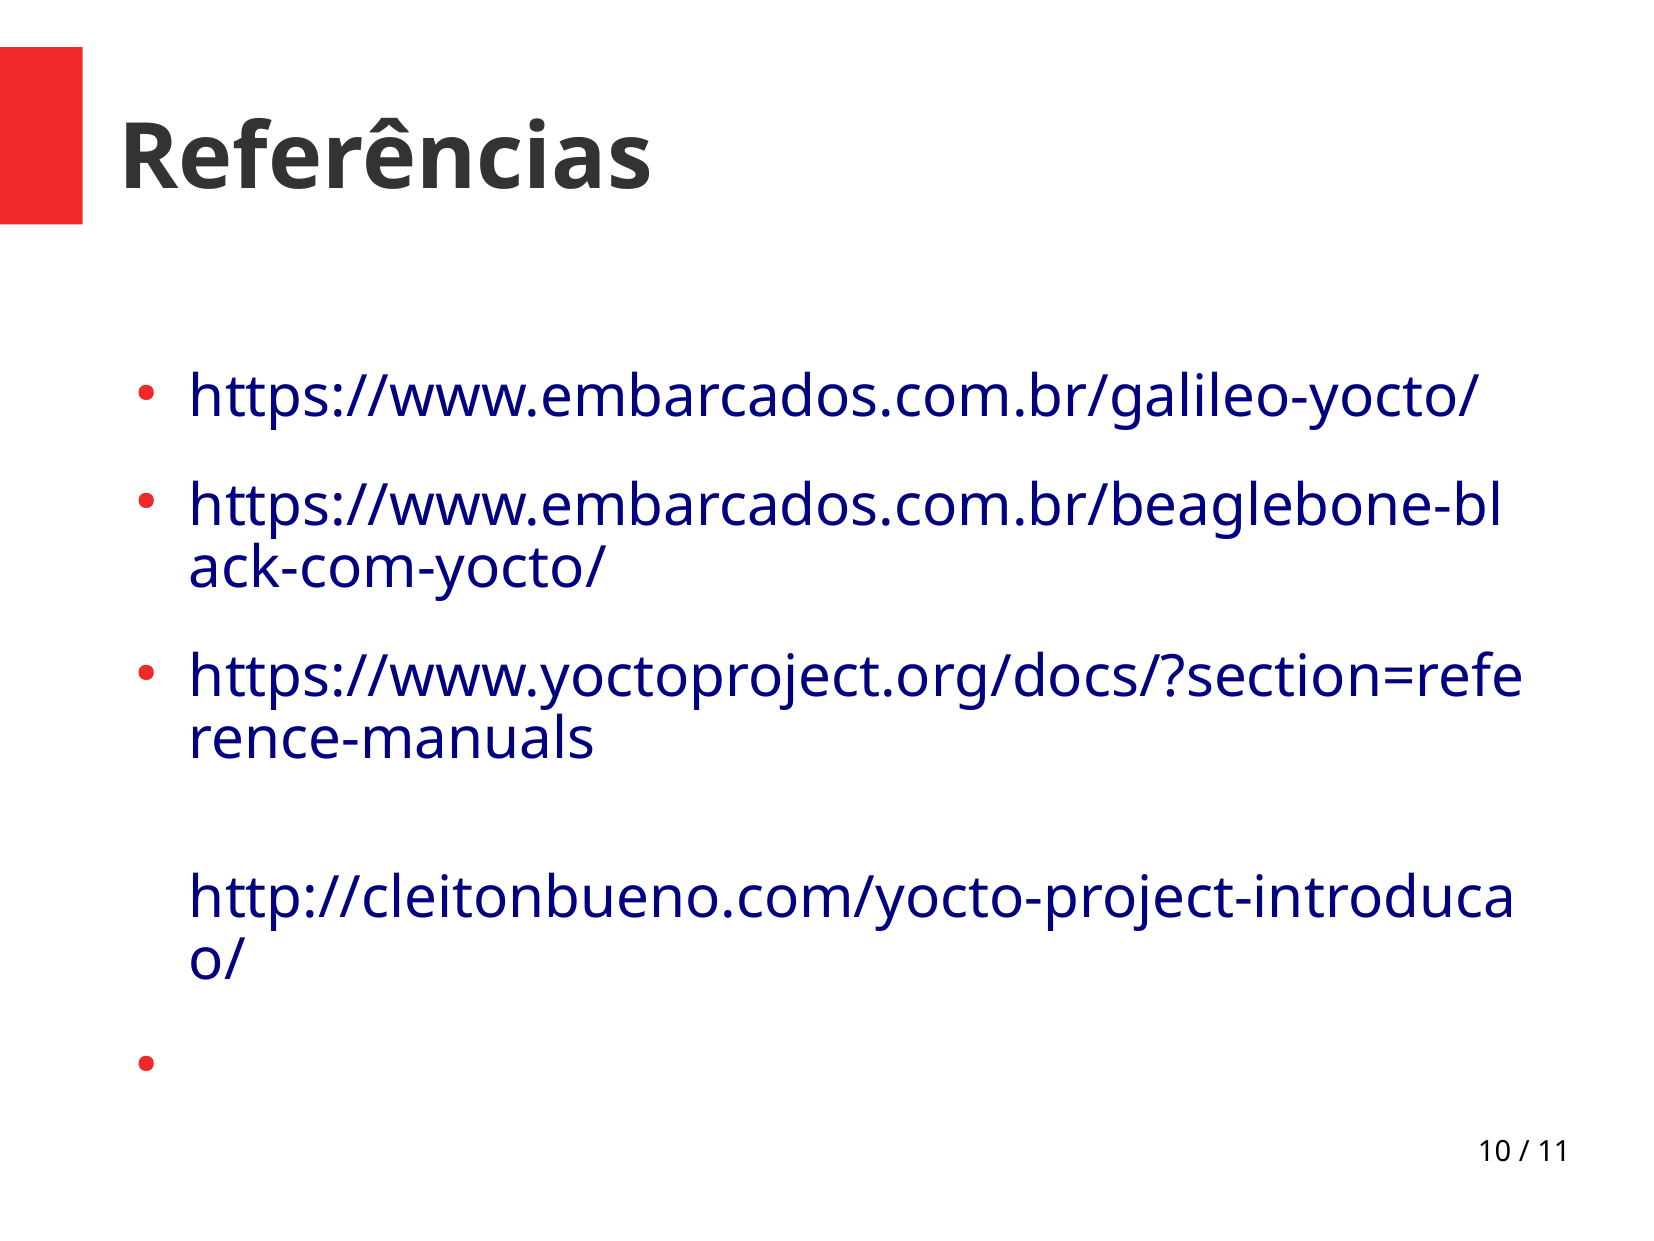

# Referências
https://www.embarcados.com.br/galileo-yocto/
https://www.embarcados.com.br/beaglebone-black-com-yocto/
https://www.yoctoproject.org/docs/?section=reference-manuals http://cleitonbueno.com/yocto-project-introducao/
10